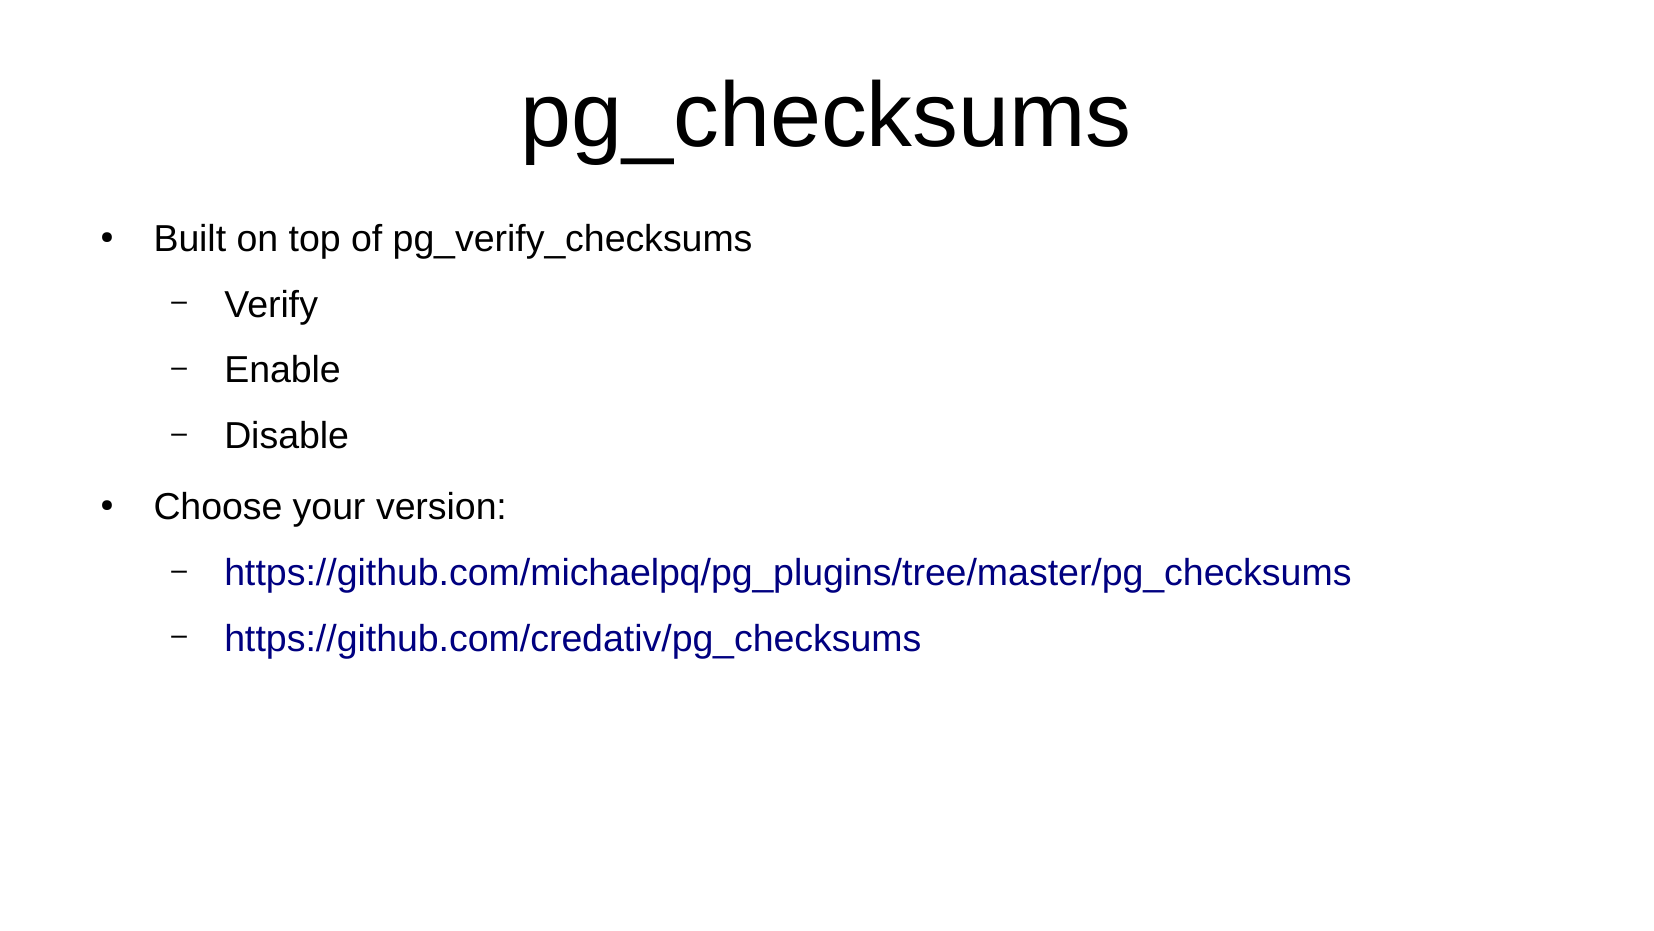

# pg_checksums
Built on top of pg_verify_checksums
Verify
Enable
Disable
Choose your version:
https://github.com/michaelpq/pg_plugins/tree/master/pg_checksums
https://github.com/credativ/pg_checksums